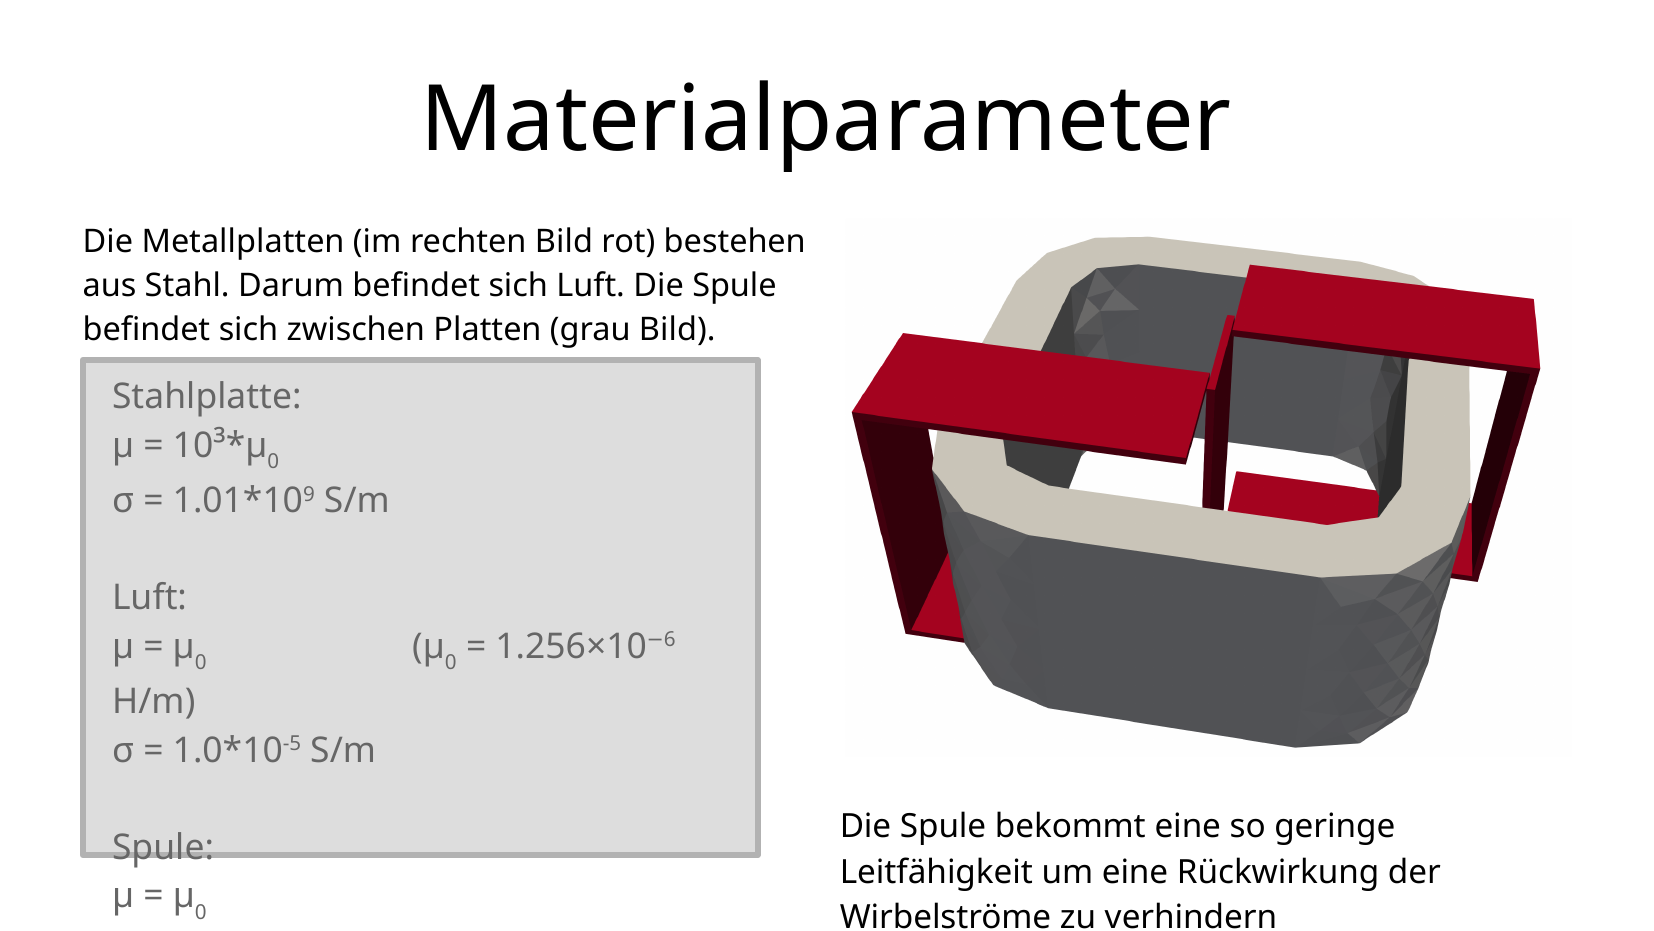

# Materialparameter
Die Metallplatten (im rechten Bild rot) bestehen aus Stahl. Darum befindet sich Luft. Die Spule befindet sich zwischen Platten (grau Bild).
Stahlplatte:
μ = 10³*μ0
σ = 1.01*109 S/m
Luft:
μ = μ0			(μ0 = 1.256×10−6 H/m)
σ = 1.0*10-5 S/m
Spule:
μ = μ0
σ = 7.505*106 S/m
Die Spule bekommt eine so geringe Leitfähigkeit um eine Rückwirkung der Wirbelströme zu verhindern